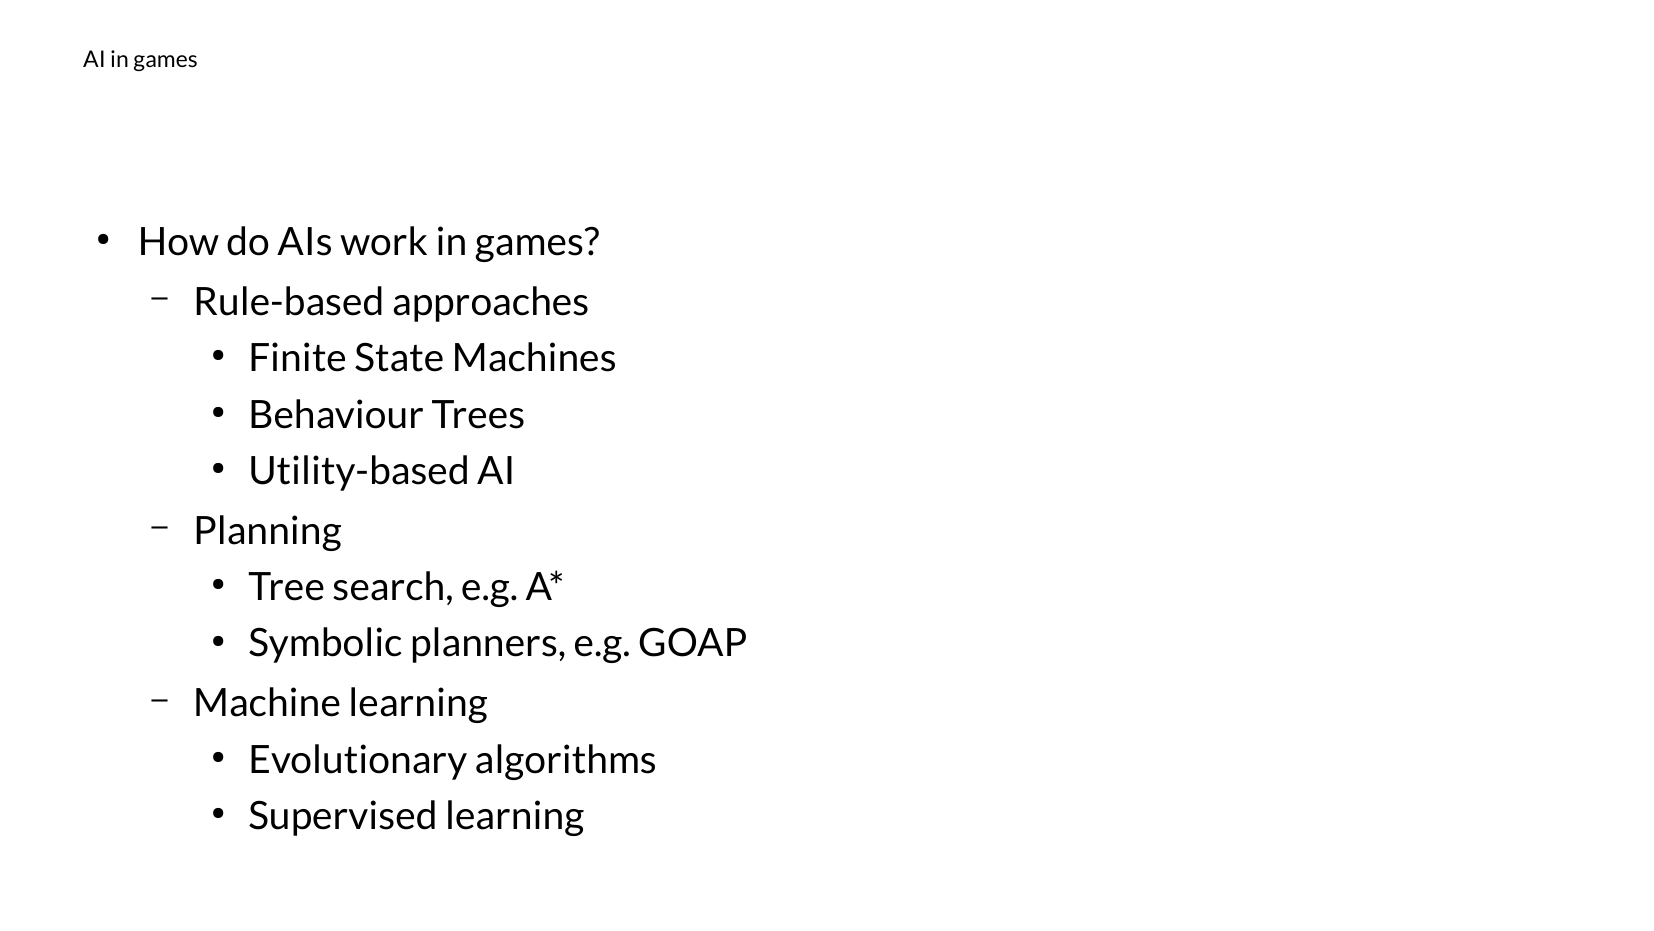

# AI in games
How do AIs work in games?
Rule-based approaches
Finite State Machines
Behaviour Trees
Utility-based AI
Planning
Tree search, e.g. A*
Symbolic planners, e.g. GOAP
Machine learning
Evolutionary algorithms
Supervised learning